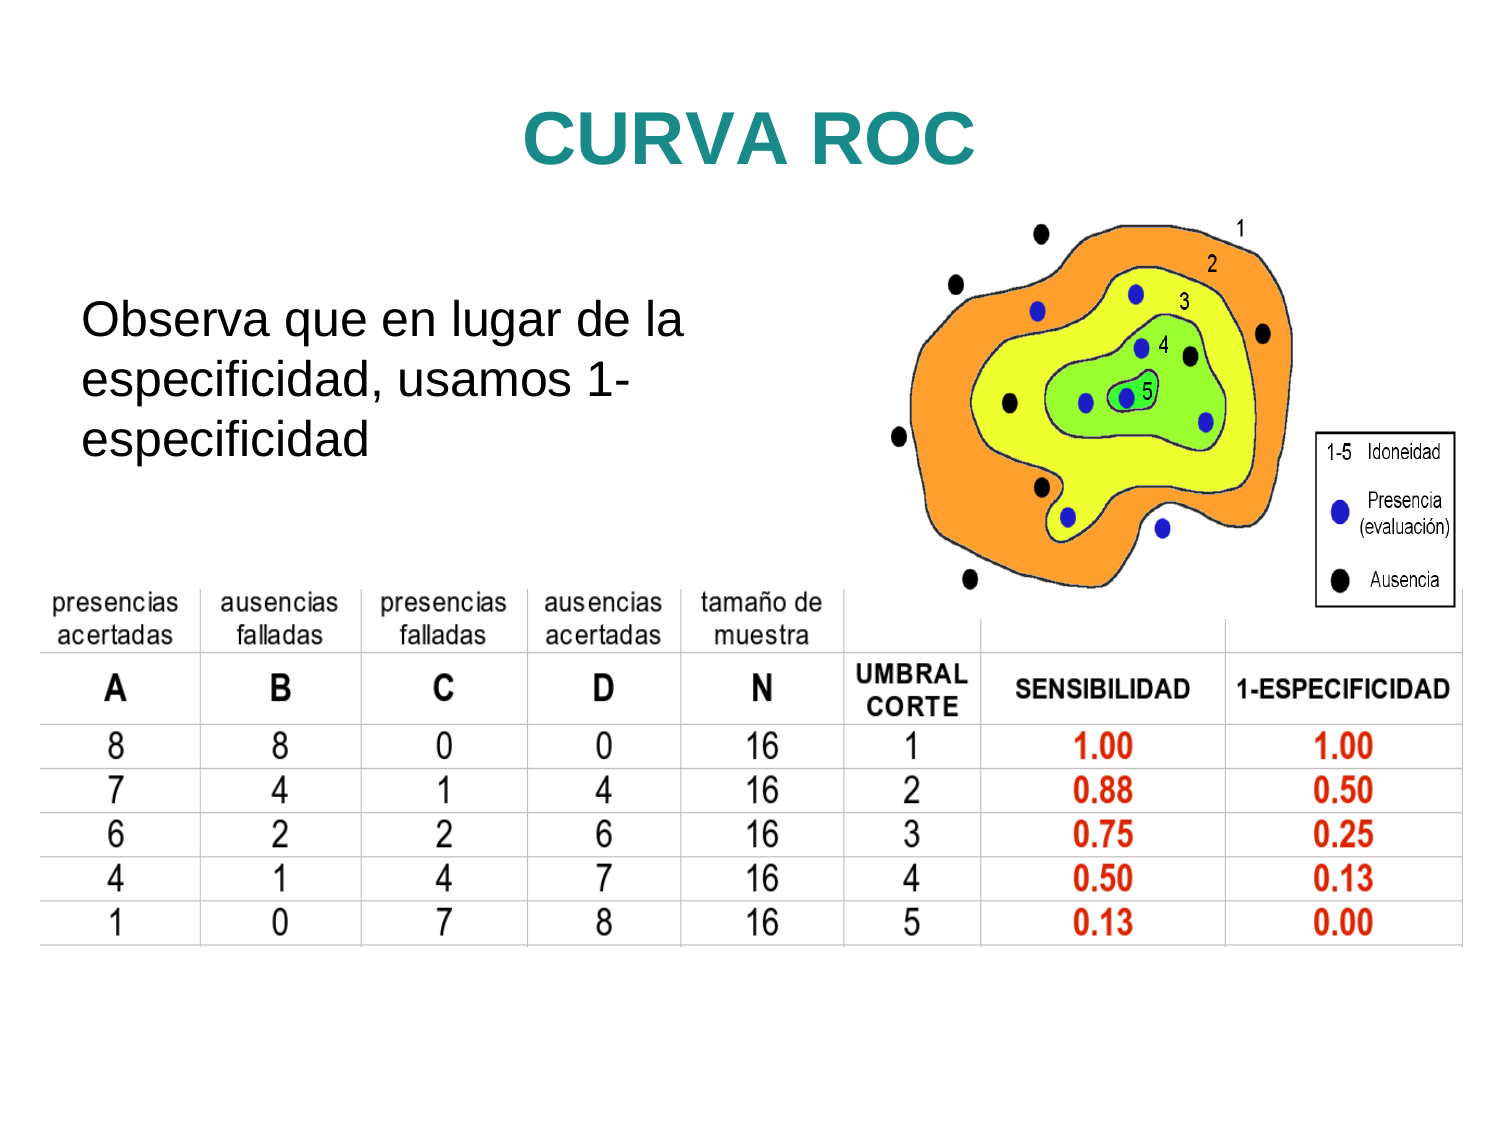

# CURVA ROC
Observa que en lugar de la especificidad, usamos 1-especificidad